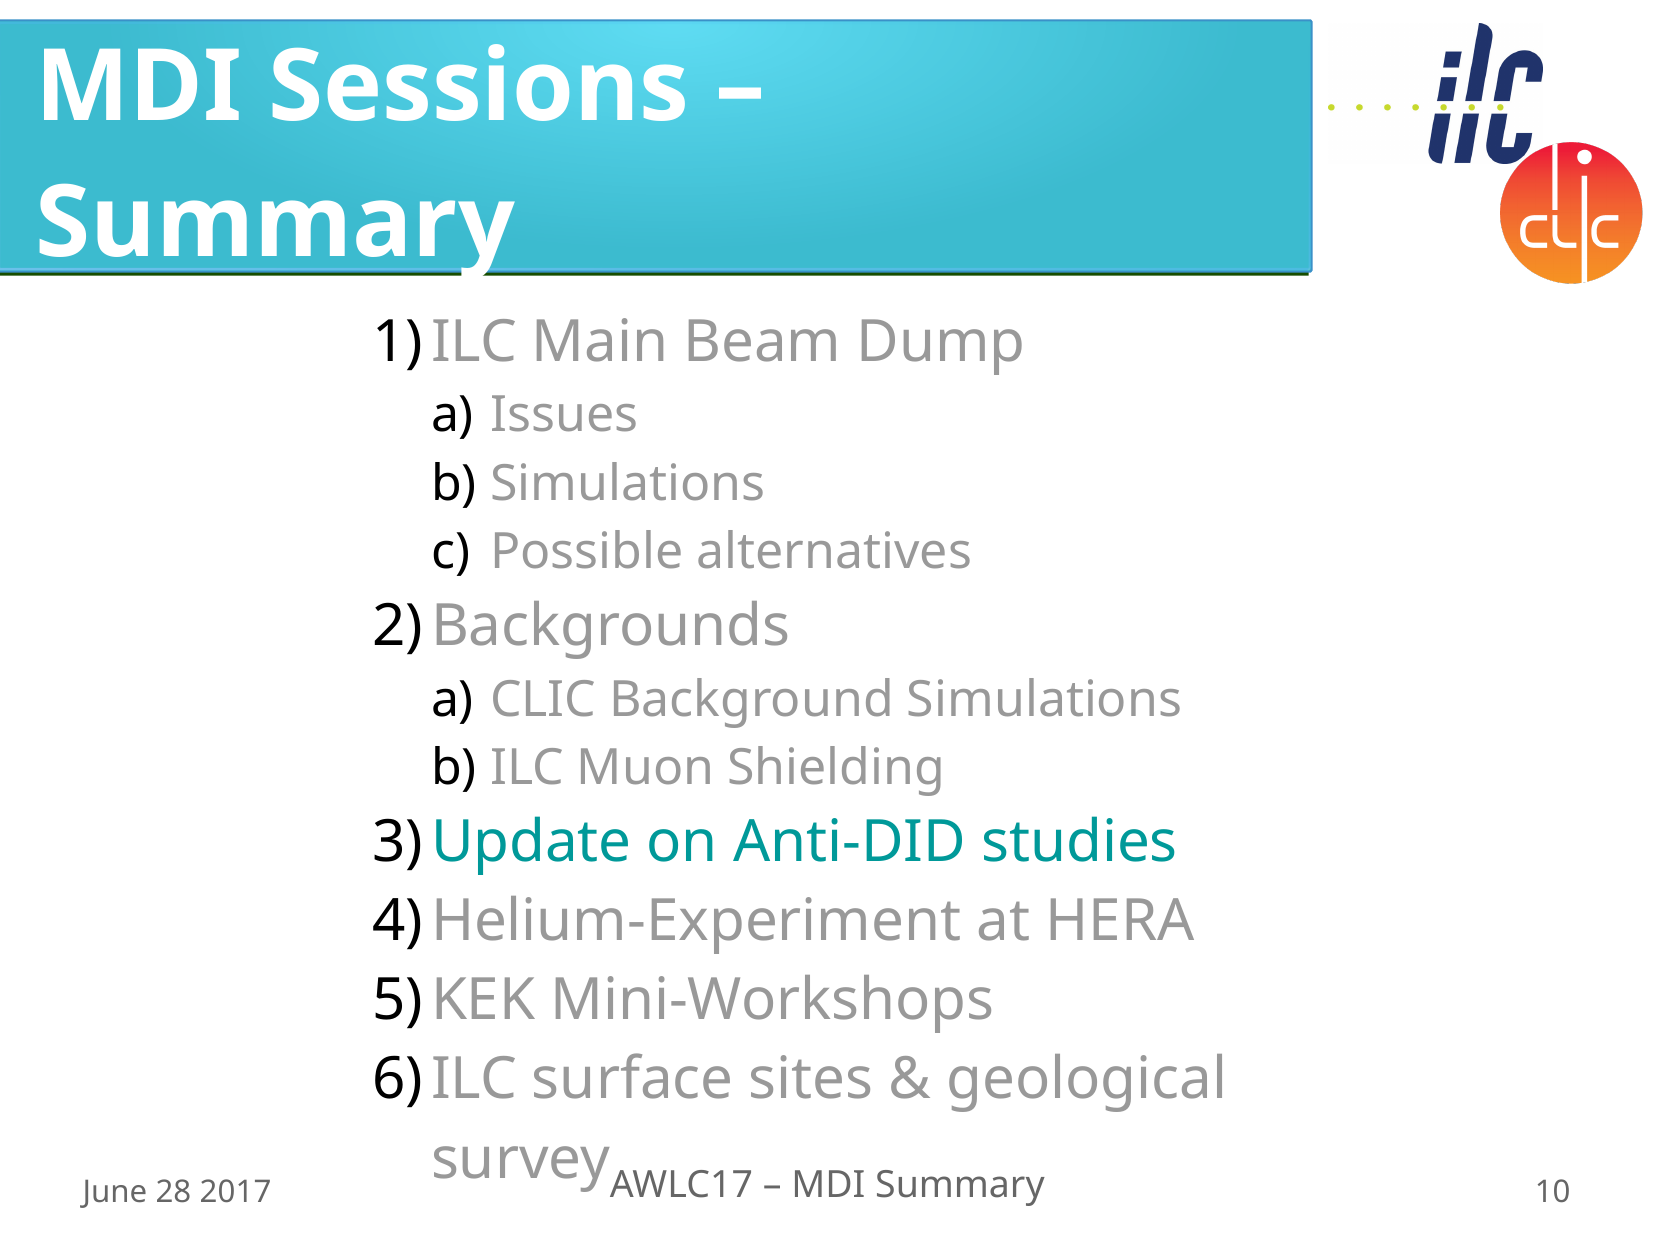

# MDI Sessions – Summary
ILC Main Beam Dump
Issues
Simulations
Possible alternatives
Backgrounds
CLIC Background Simulations
ILC Muon Shielding
Update on Anti-DID studies
Helium-Experiment at HERA
KEK Mini-Workshops
ILC surface sites & geological survey
10